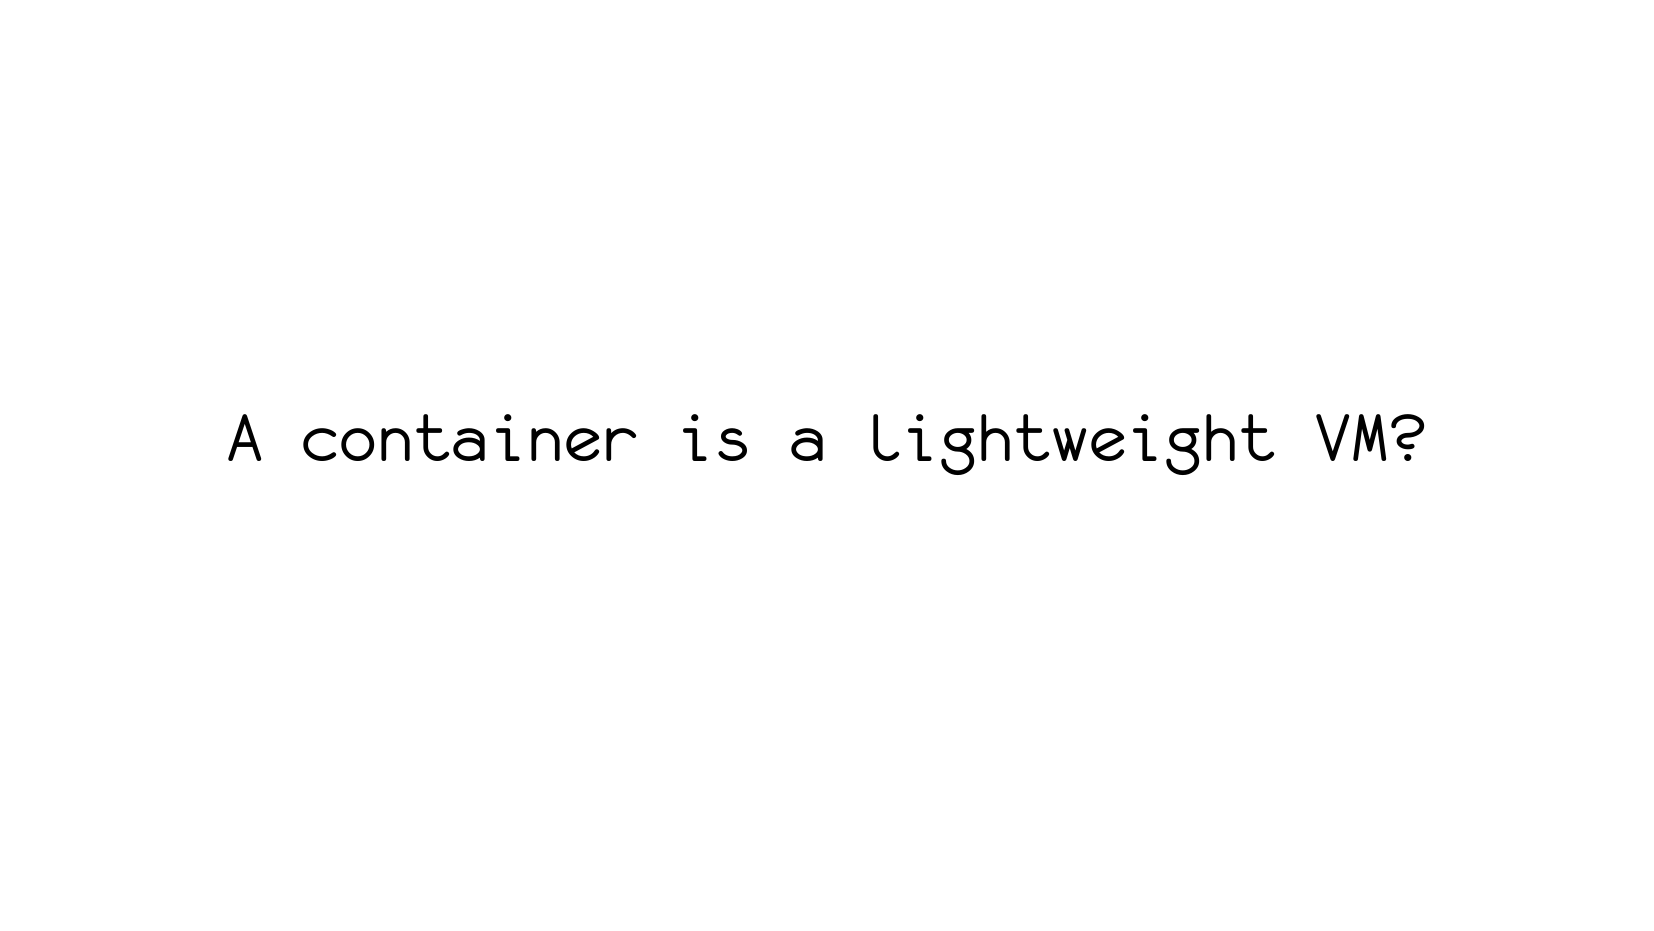

# A container is a lightweight VM?